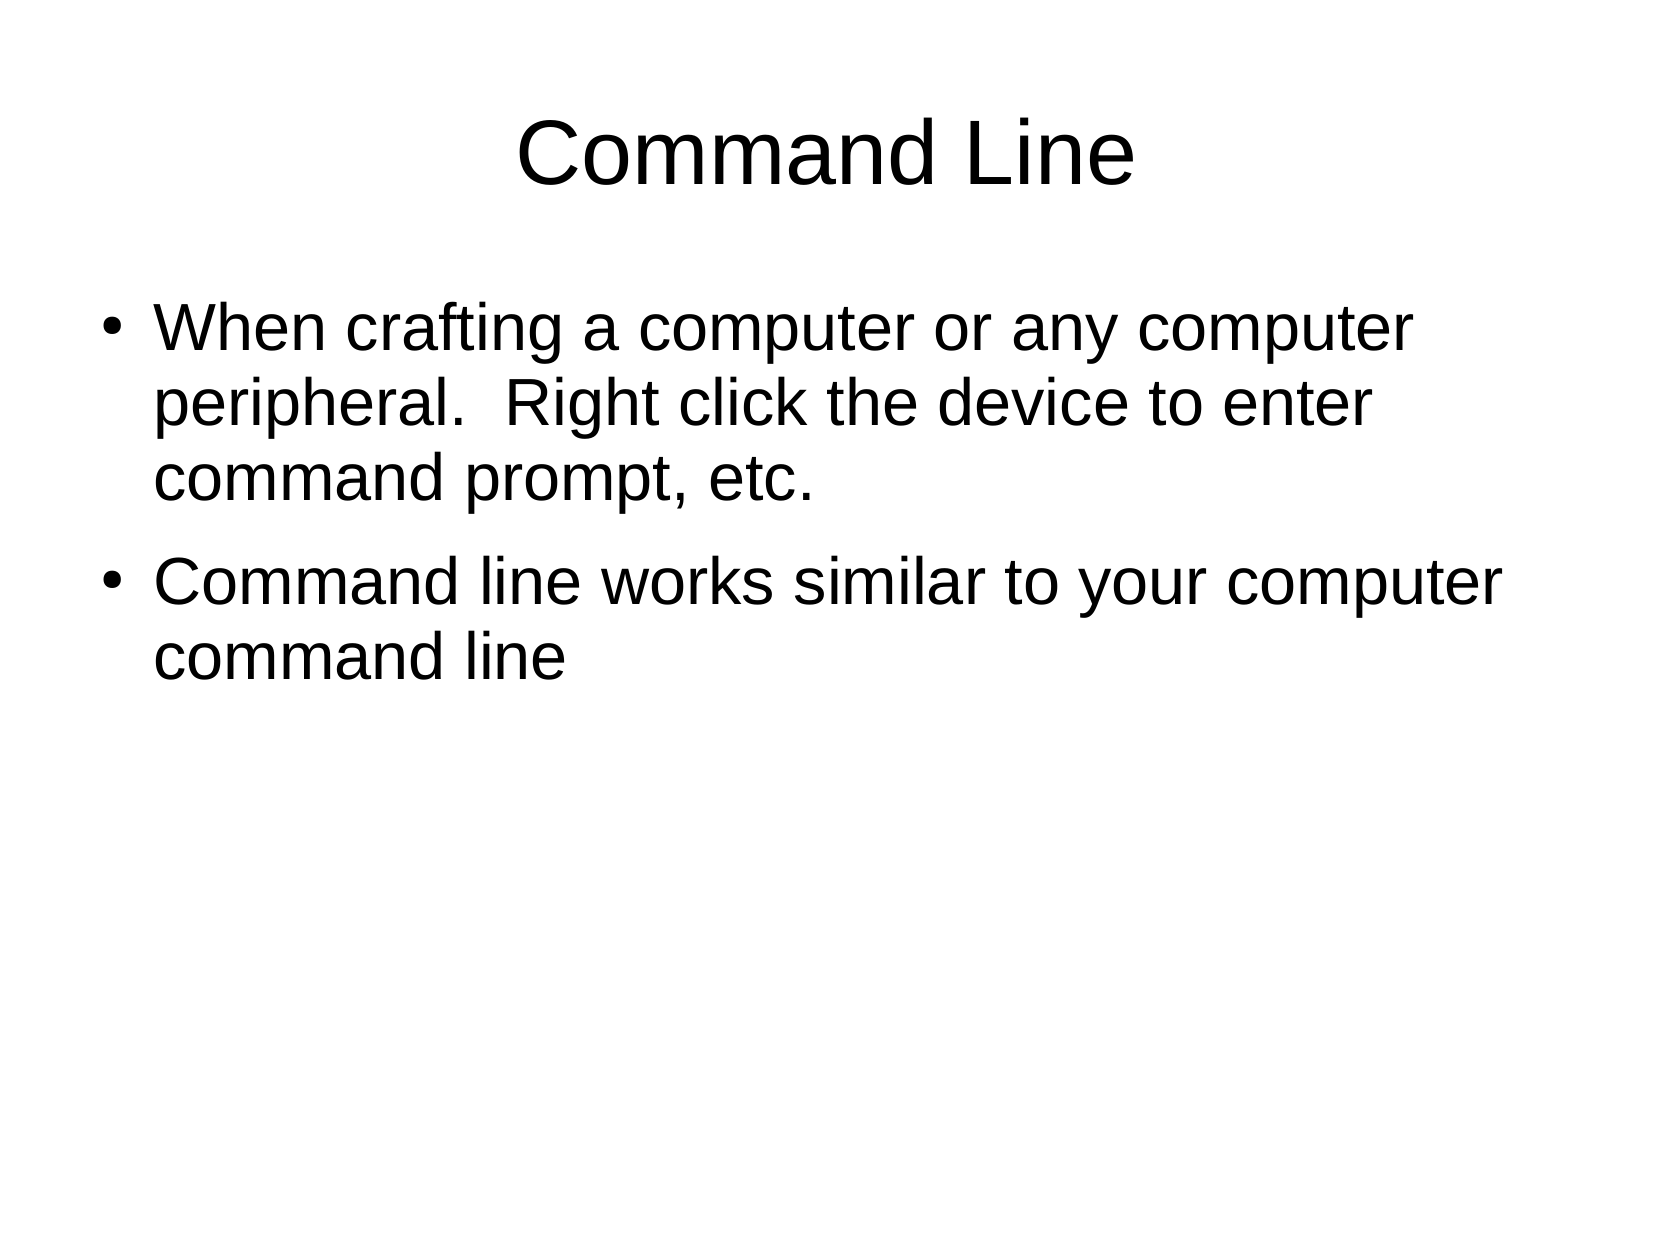

# Command Line
When crafting a computer or any computer peripheral. Right click the device to enter command prompt, etc.
Command line works similar to your computer command line